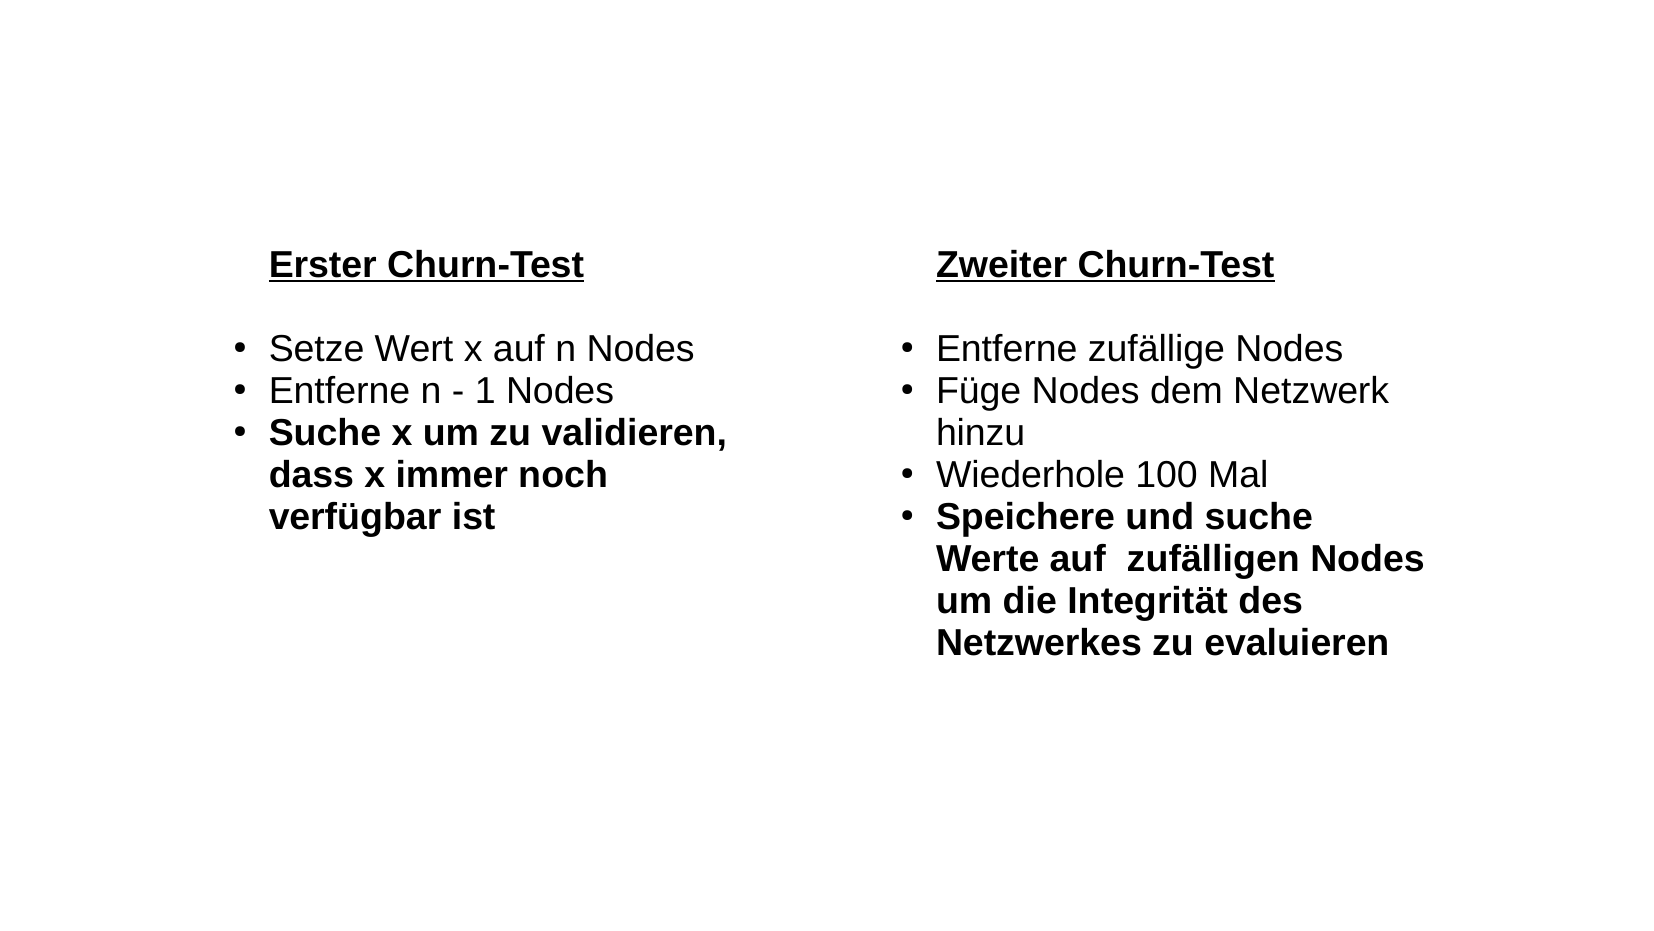

Erster Churn-Test
Setze Wert x auf n Nodes
Entferne n - 1 Nodes
Suche x um zu validieren, dass x immer noch verfügbar ist
Zweiter Churn-Test
Entferne zufällige Nodes
Füge Nodes dem Netzwerk hinzu
Wiederhole 100 Mal
Speichere und suche Werte auf zufälligen Nodes um die Integrität des Netzwerkes zu evaluieren